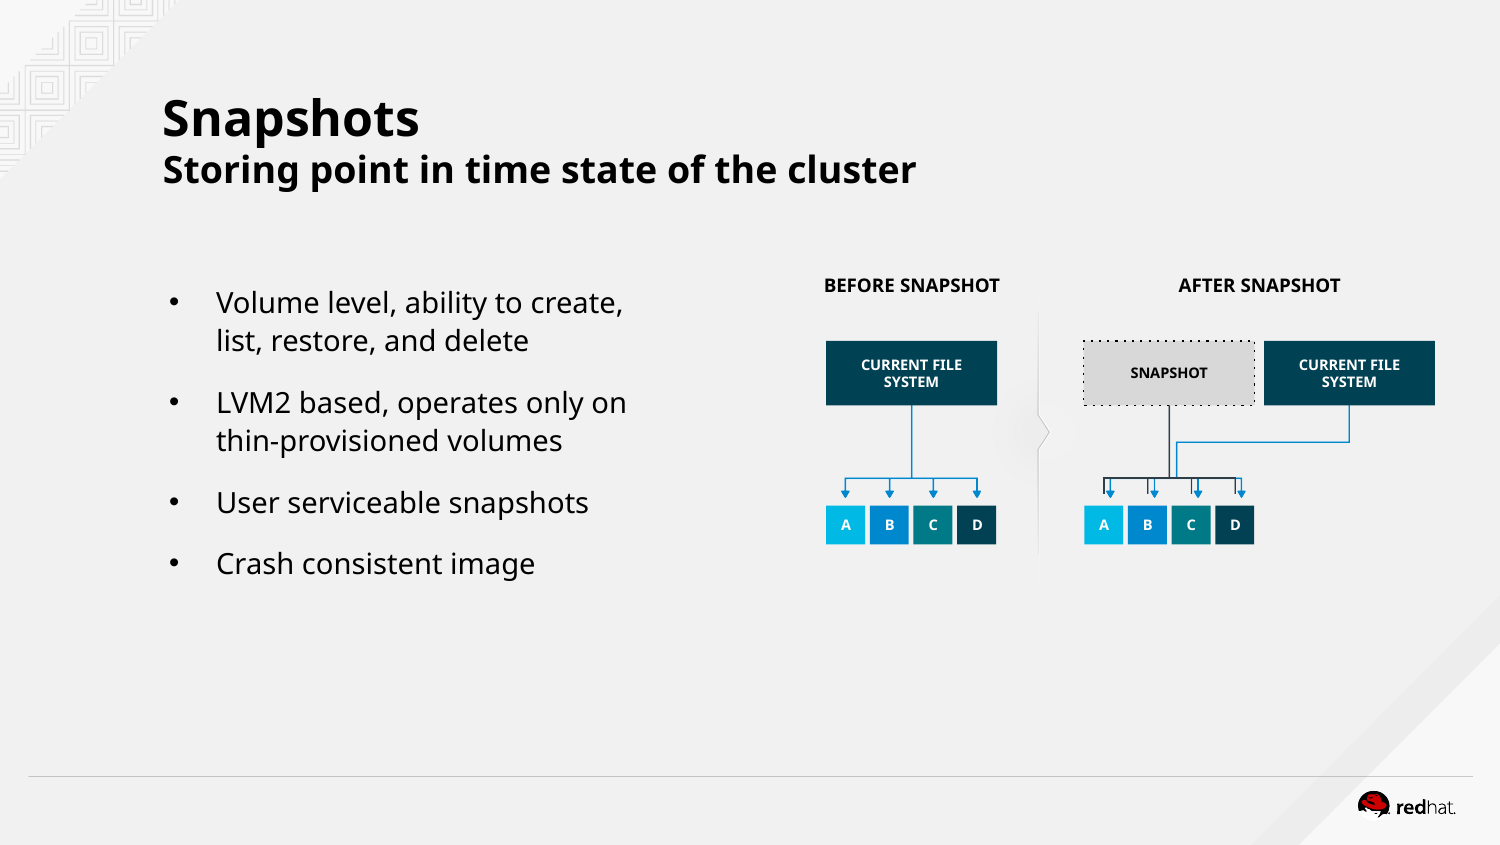

Snapshots
Storing point in time state of the cluster
Volume level, ability to create, list, restore, and delete
LVM2 based, operates only on thin-provisioned volumes
User serviceable snapshots
Crash consistent image
BEFORE SNAPSHOT
AFTER SNAPSHOT
CURRENT FILE SYSTEM
SNAPSHOT
CURRENT FILE SYSTEM
A
B
C
D
A
B
C
D